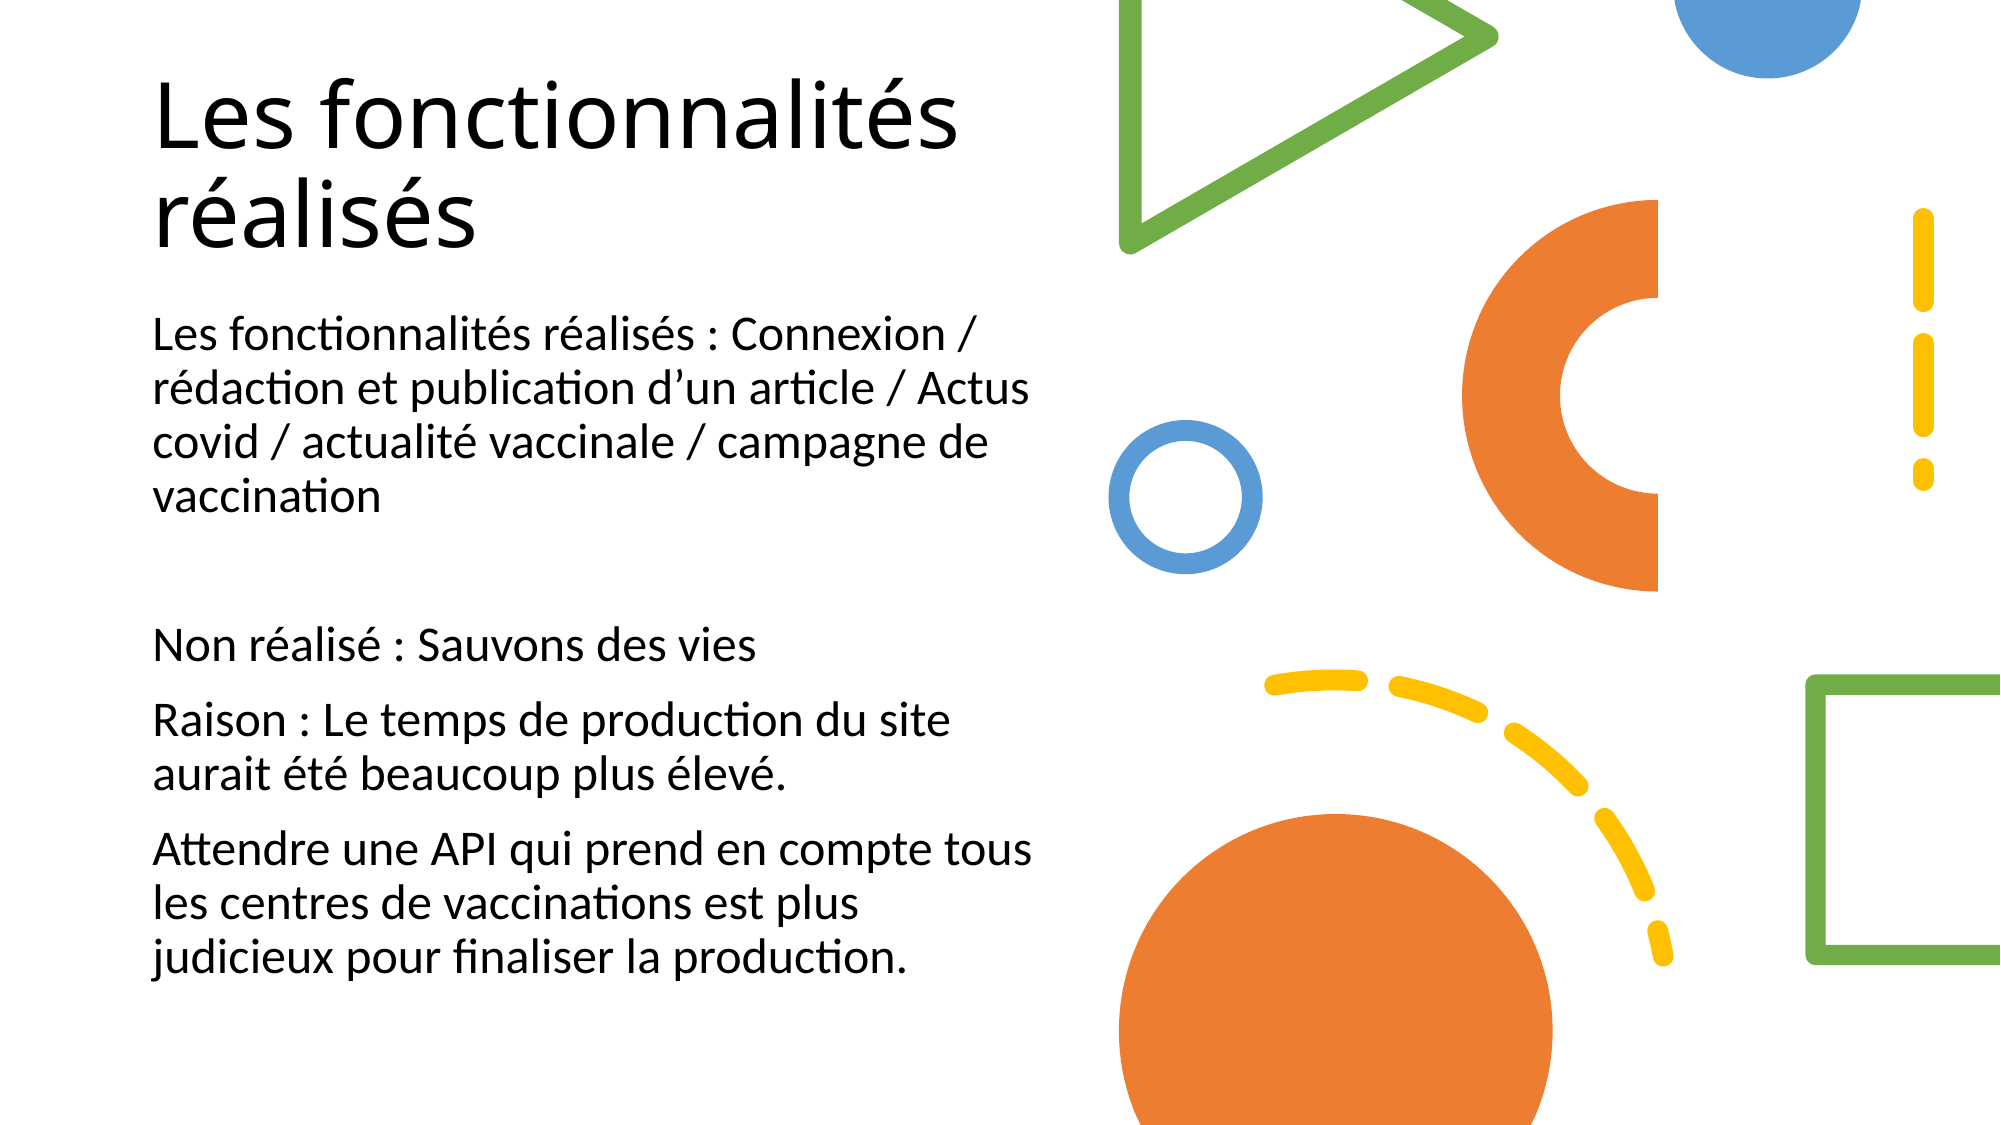

# Les fonctionnalités réalisés
Les fonctionnalités réalisés : Connexion / rédaction et publication d’un article / Actus covid / actualité vaccinale / campagne de vaccination
Non réalisé : Sauvons des vies
Raison : Le temps de production du site aurait été beaucoup plus élevé.
Attendre une API qui prend en compte tous les centres de vaccinations est plus judicieux pour finaliser la production.